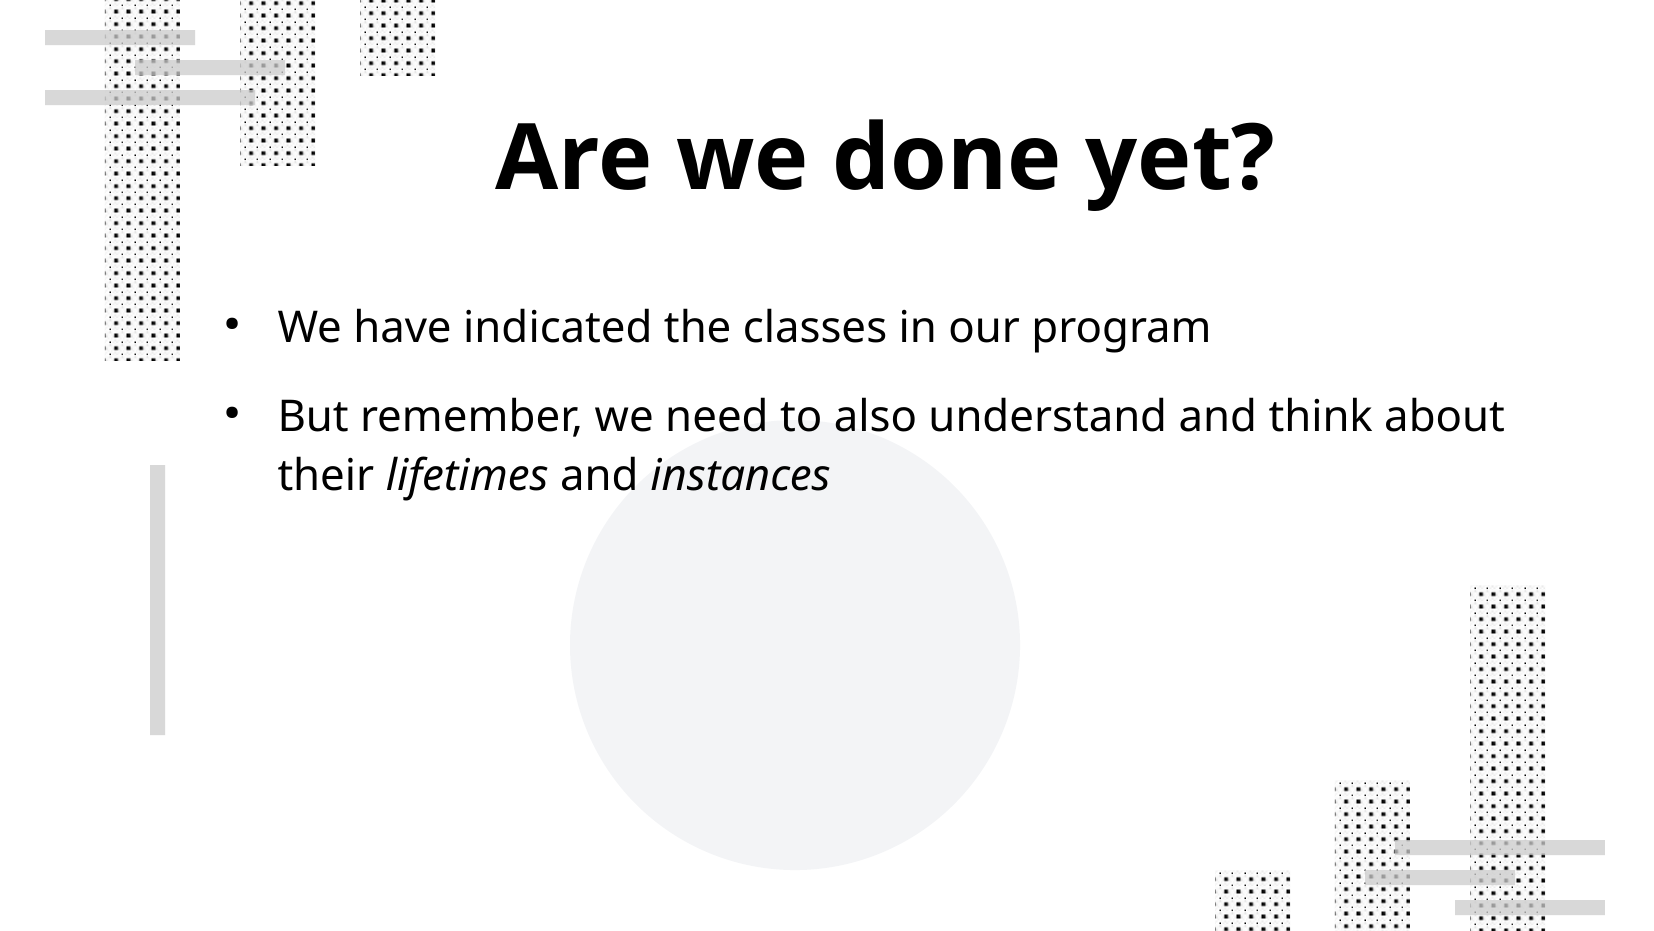

# Are we done yet?
We have indicated the classes in our program
But remember, we need to also understand and think about their lifetimes and instances